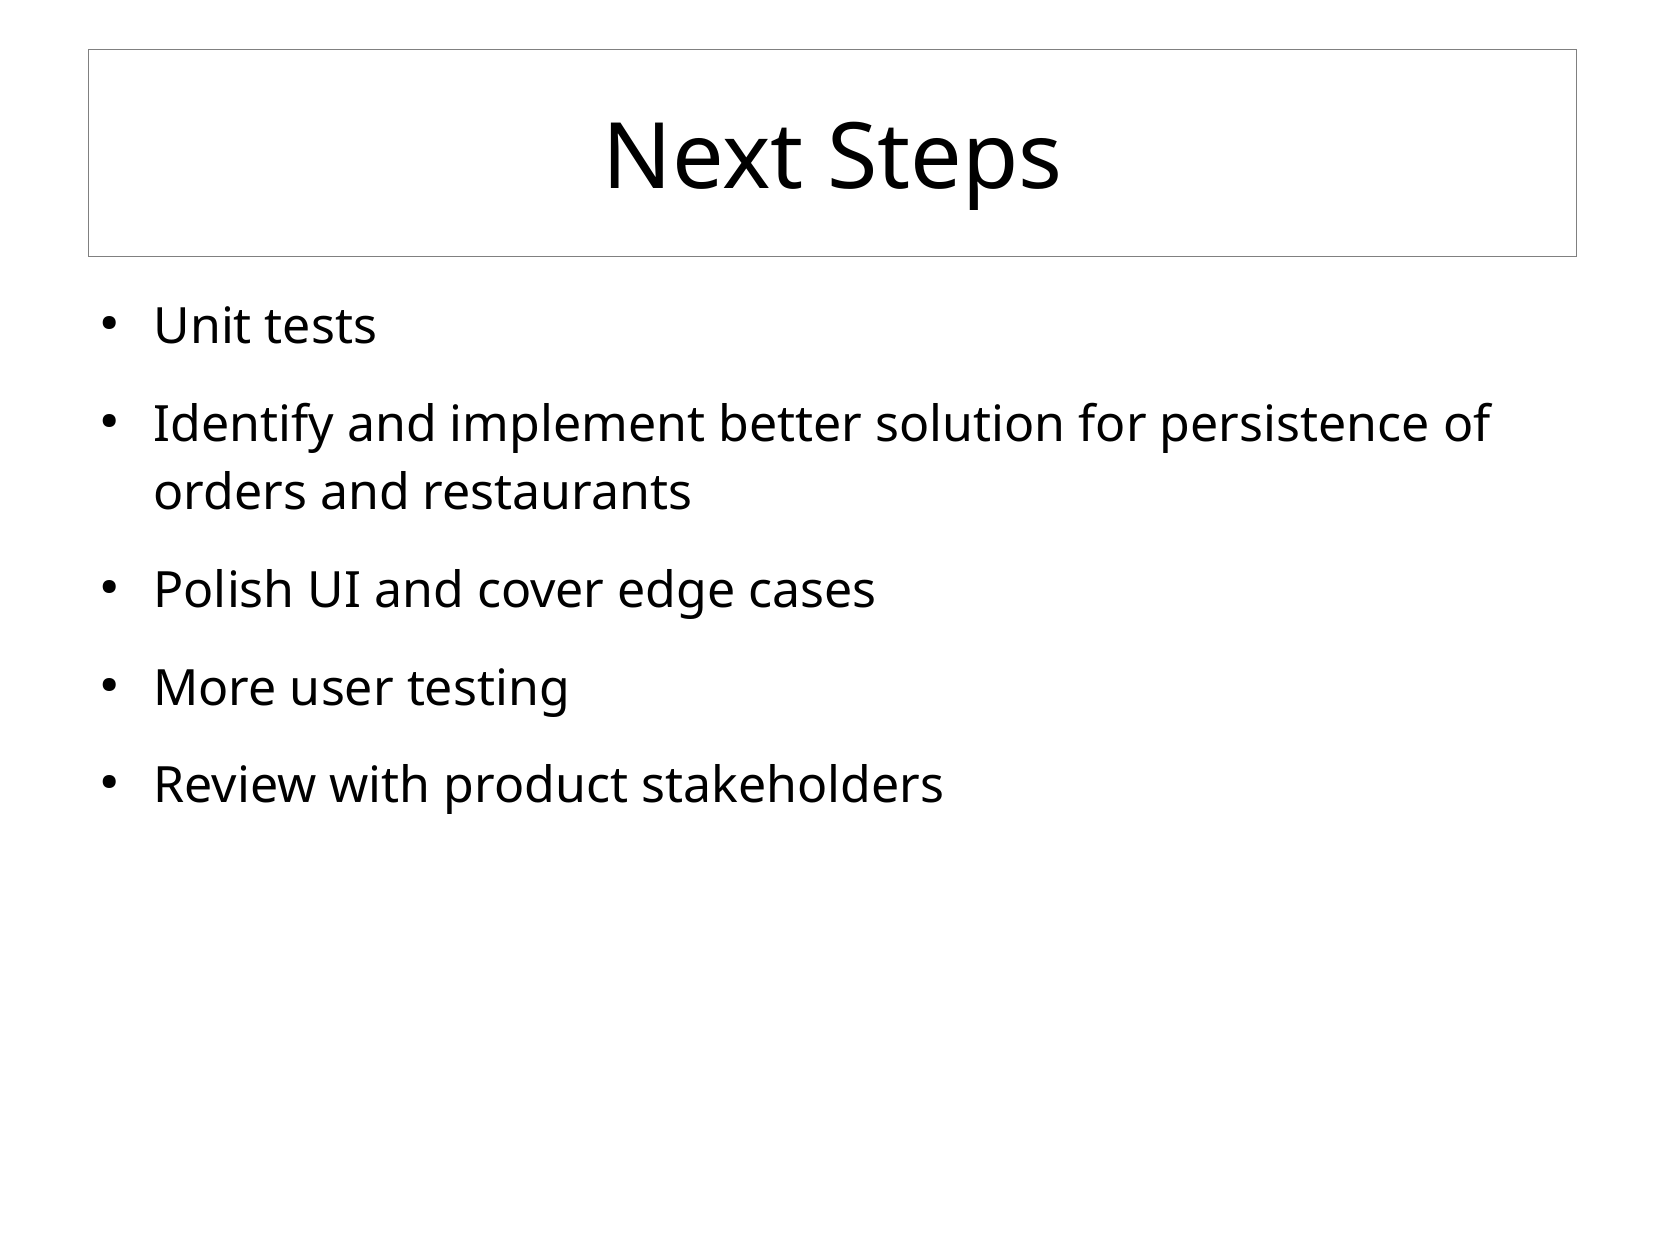

# Next Steps
Unit tests
Identify and implement better solution for persistence of orders and restaurants
Polish UI and cover edge cases
More user testing
Review with product stakeholders